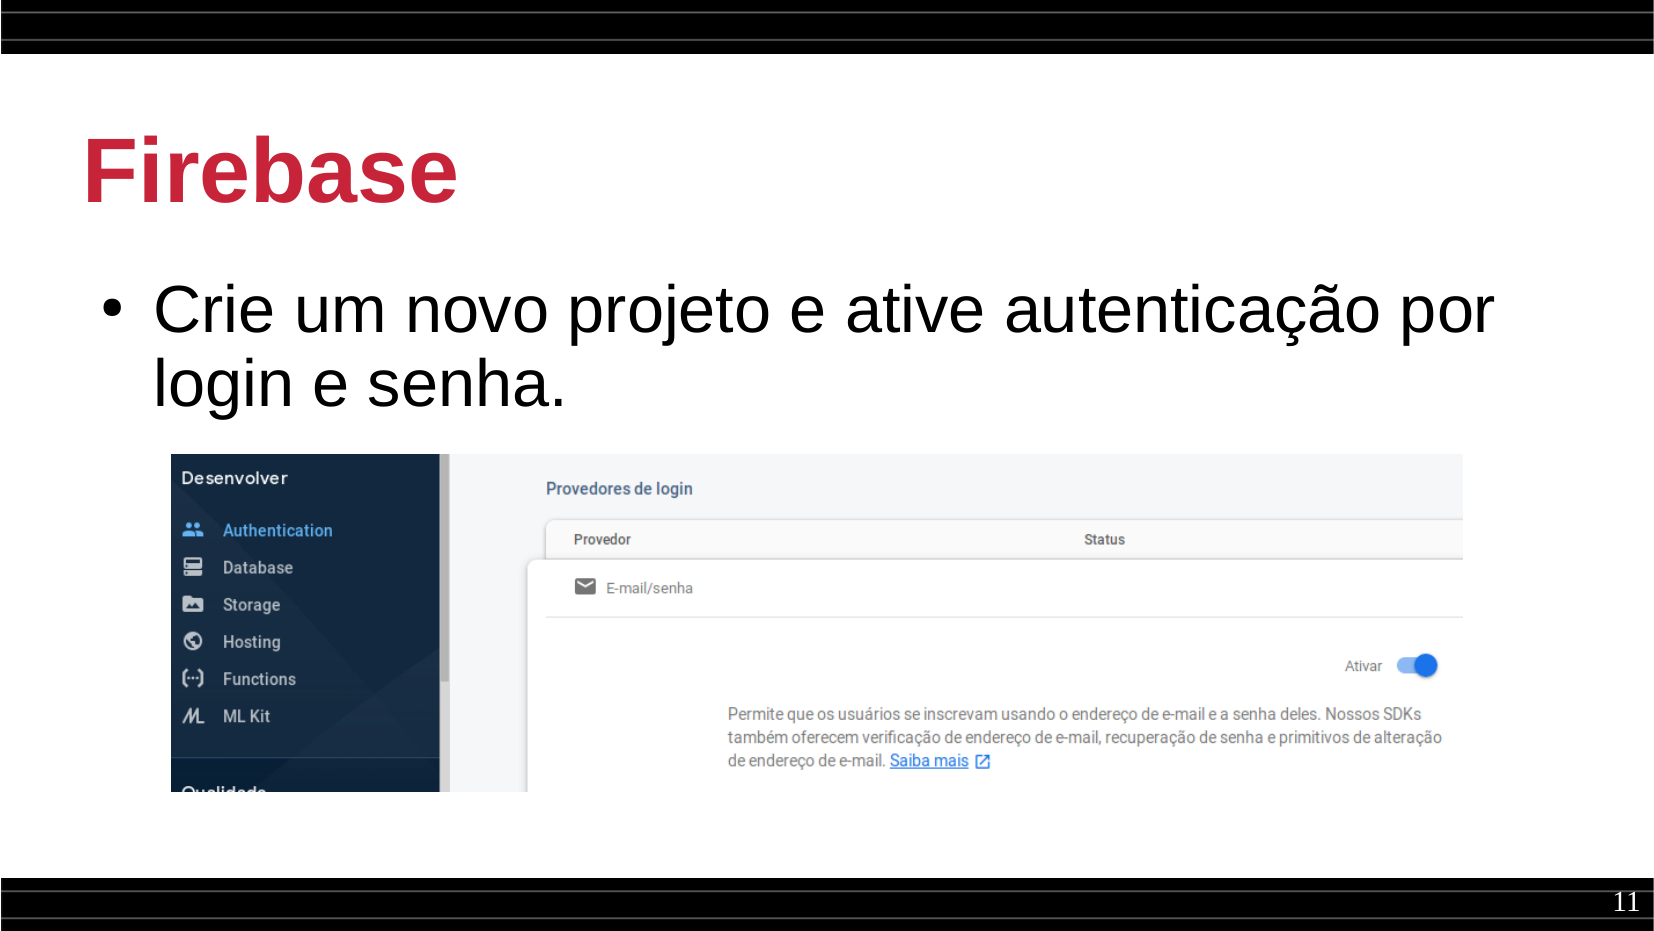

# Firebase
Crie um novo projeto e ative autenticação por login e senha.